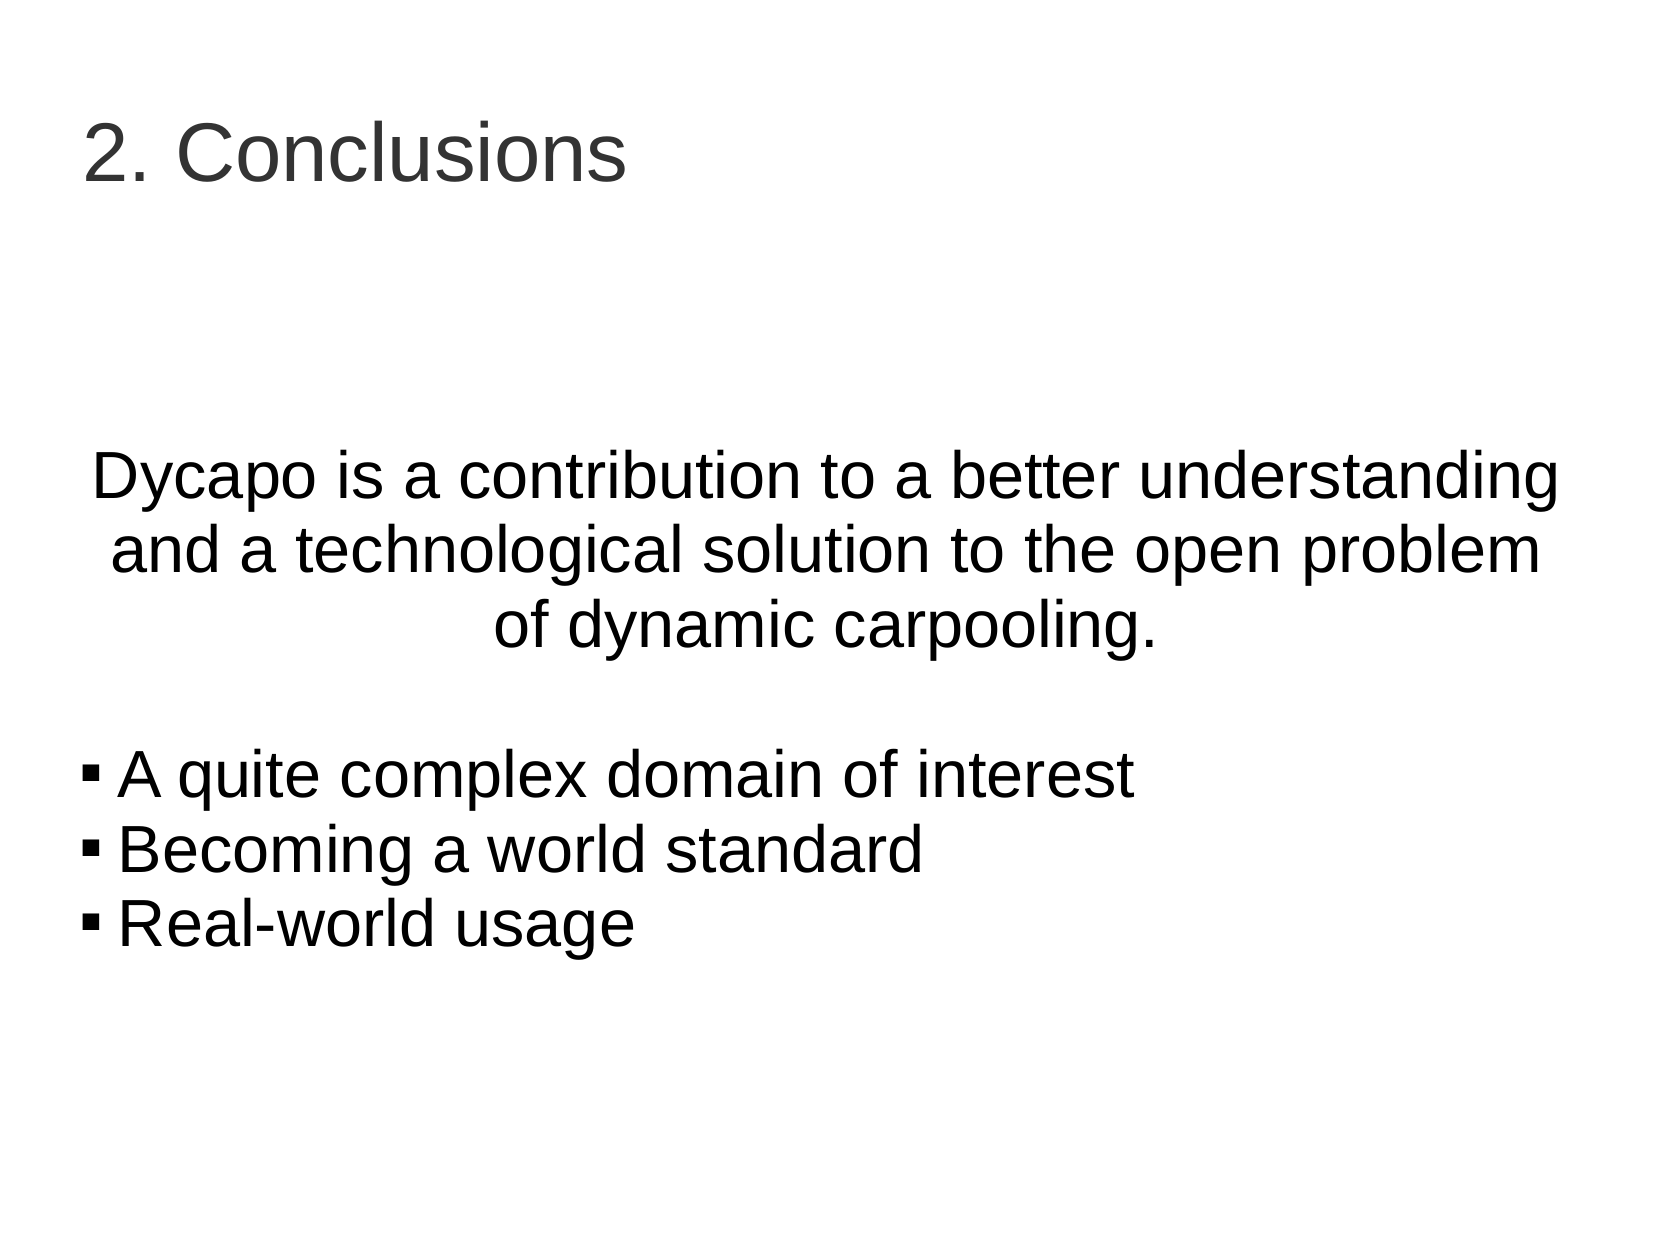

# 2. Conclusions
Dycapo is a contribution to a better understanding and a technological solution to the open problem of dynamic carpooling.
 A quite complex domain of interest
 Becoming a world standard
 Real-world usage